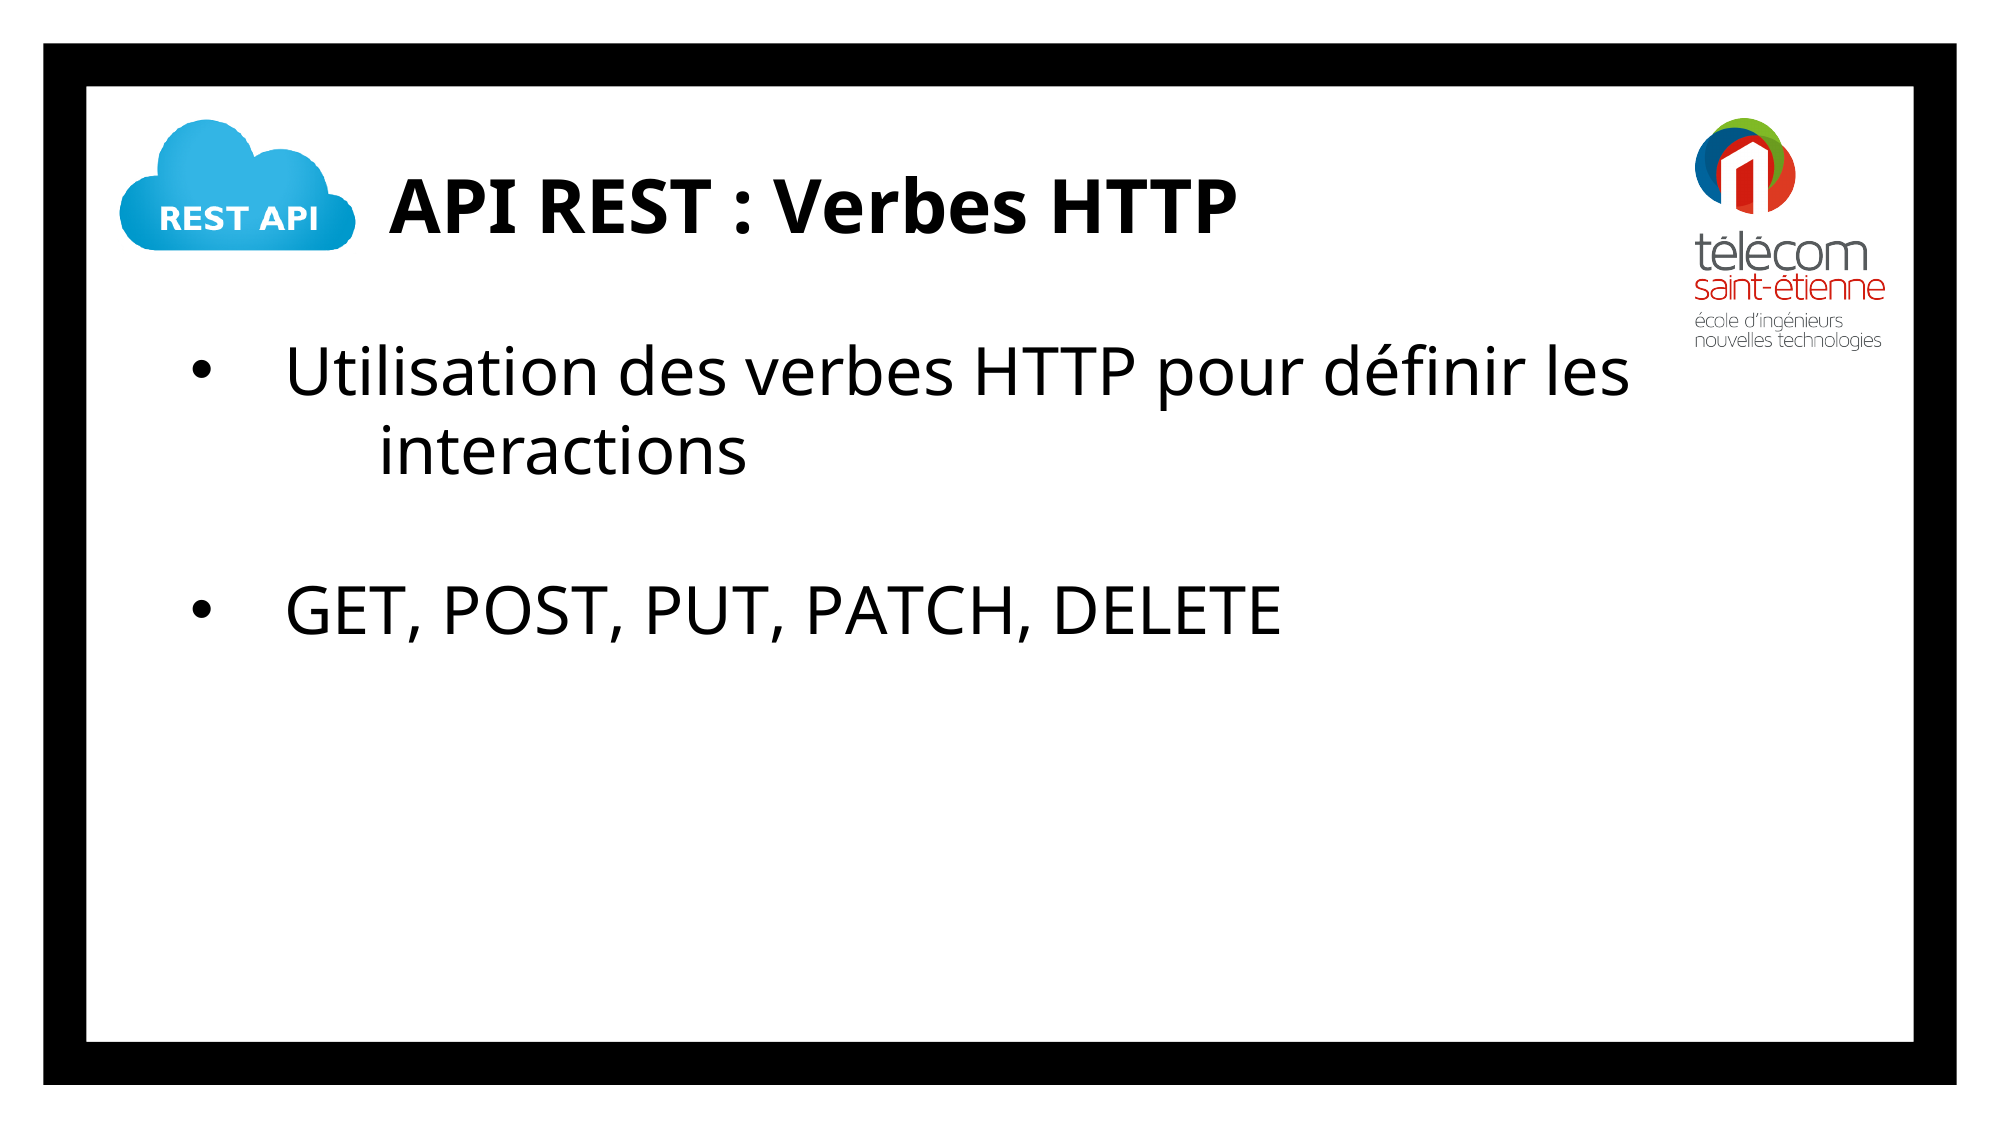

# API REST : Verbes HTTP
Utilisation des verbes HTTP pour définir les interactions
GET, POST, PUT, PATCH, DELETE